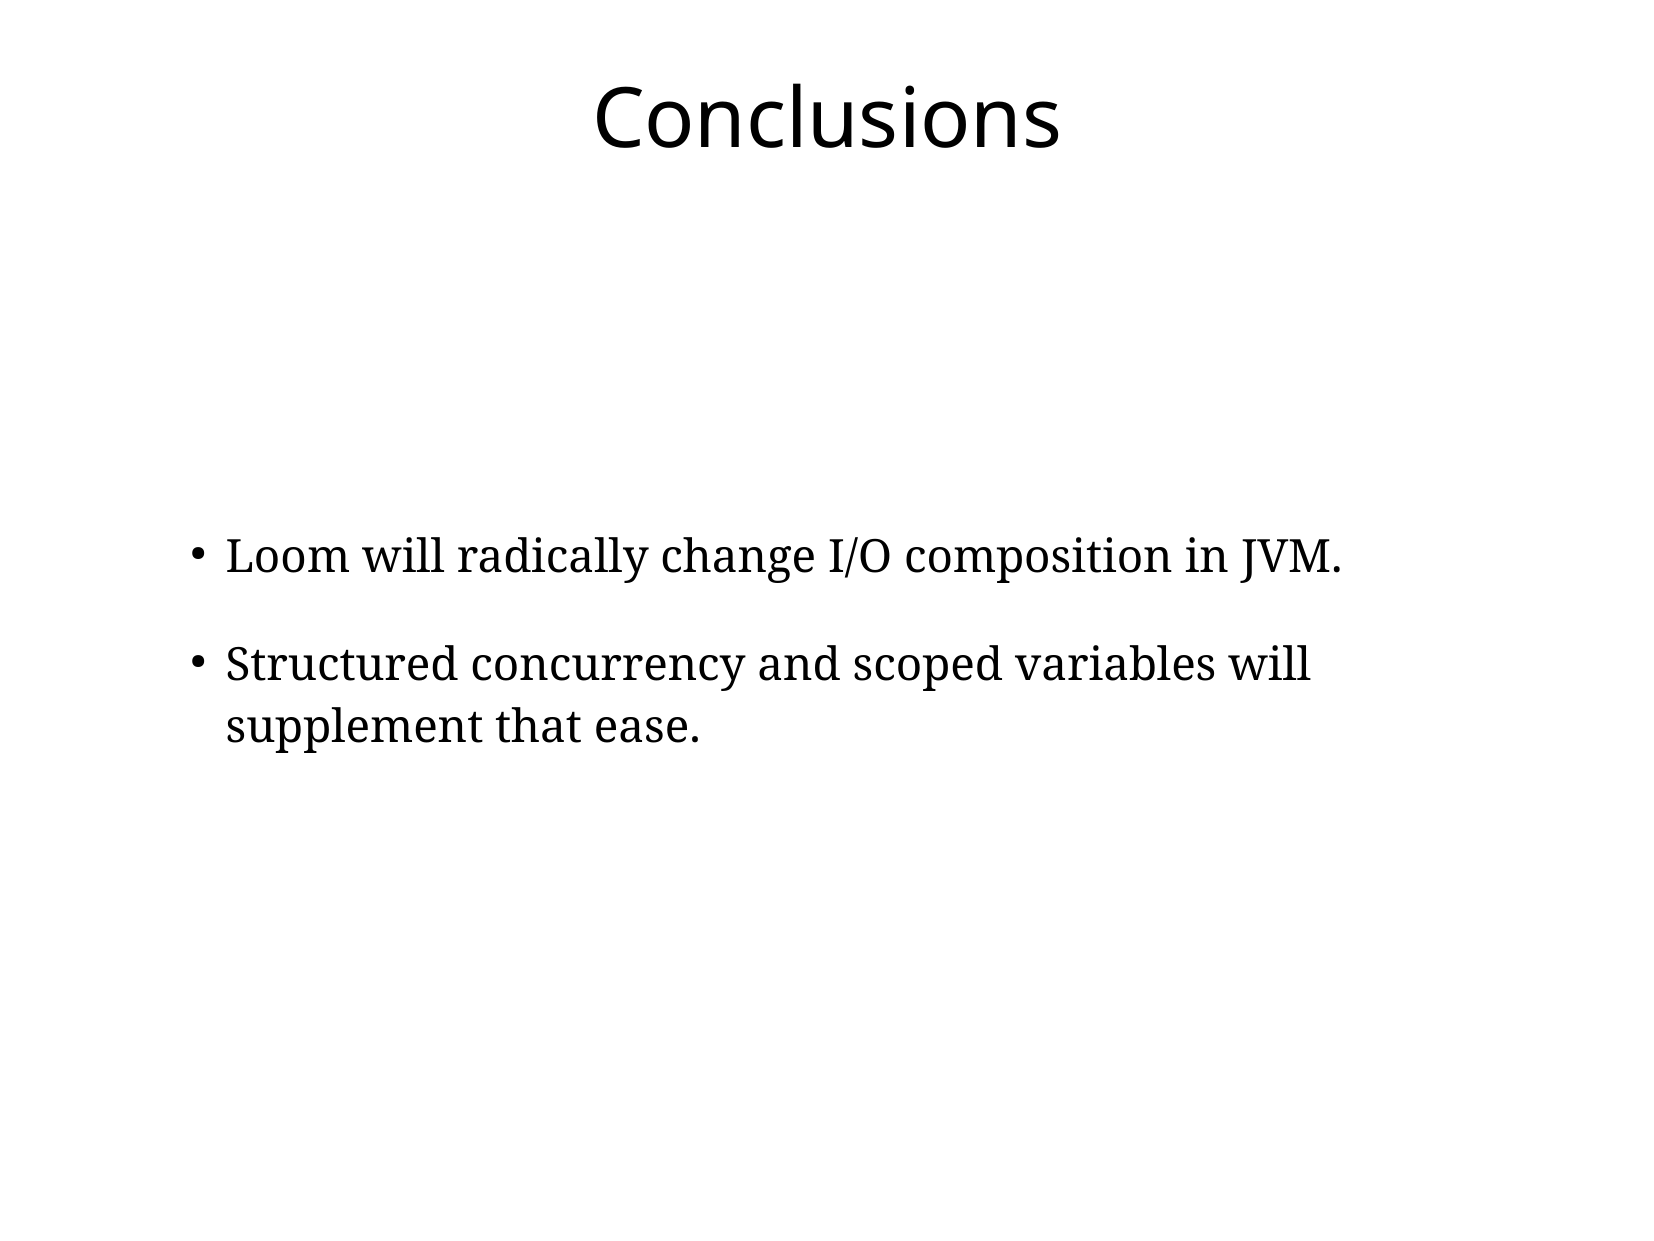

# Conclusions
Loom will radically change I/O composition in JVM.
Structured concurrency and scoped variables will supplement that ease.